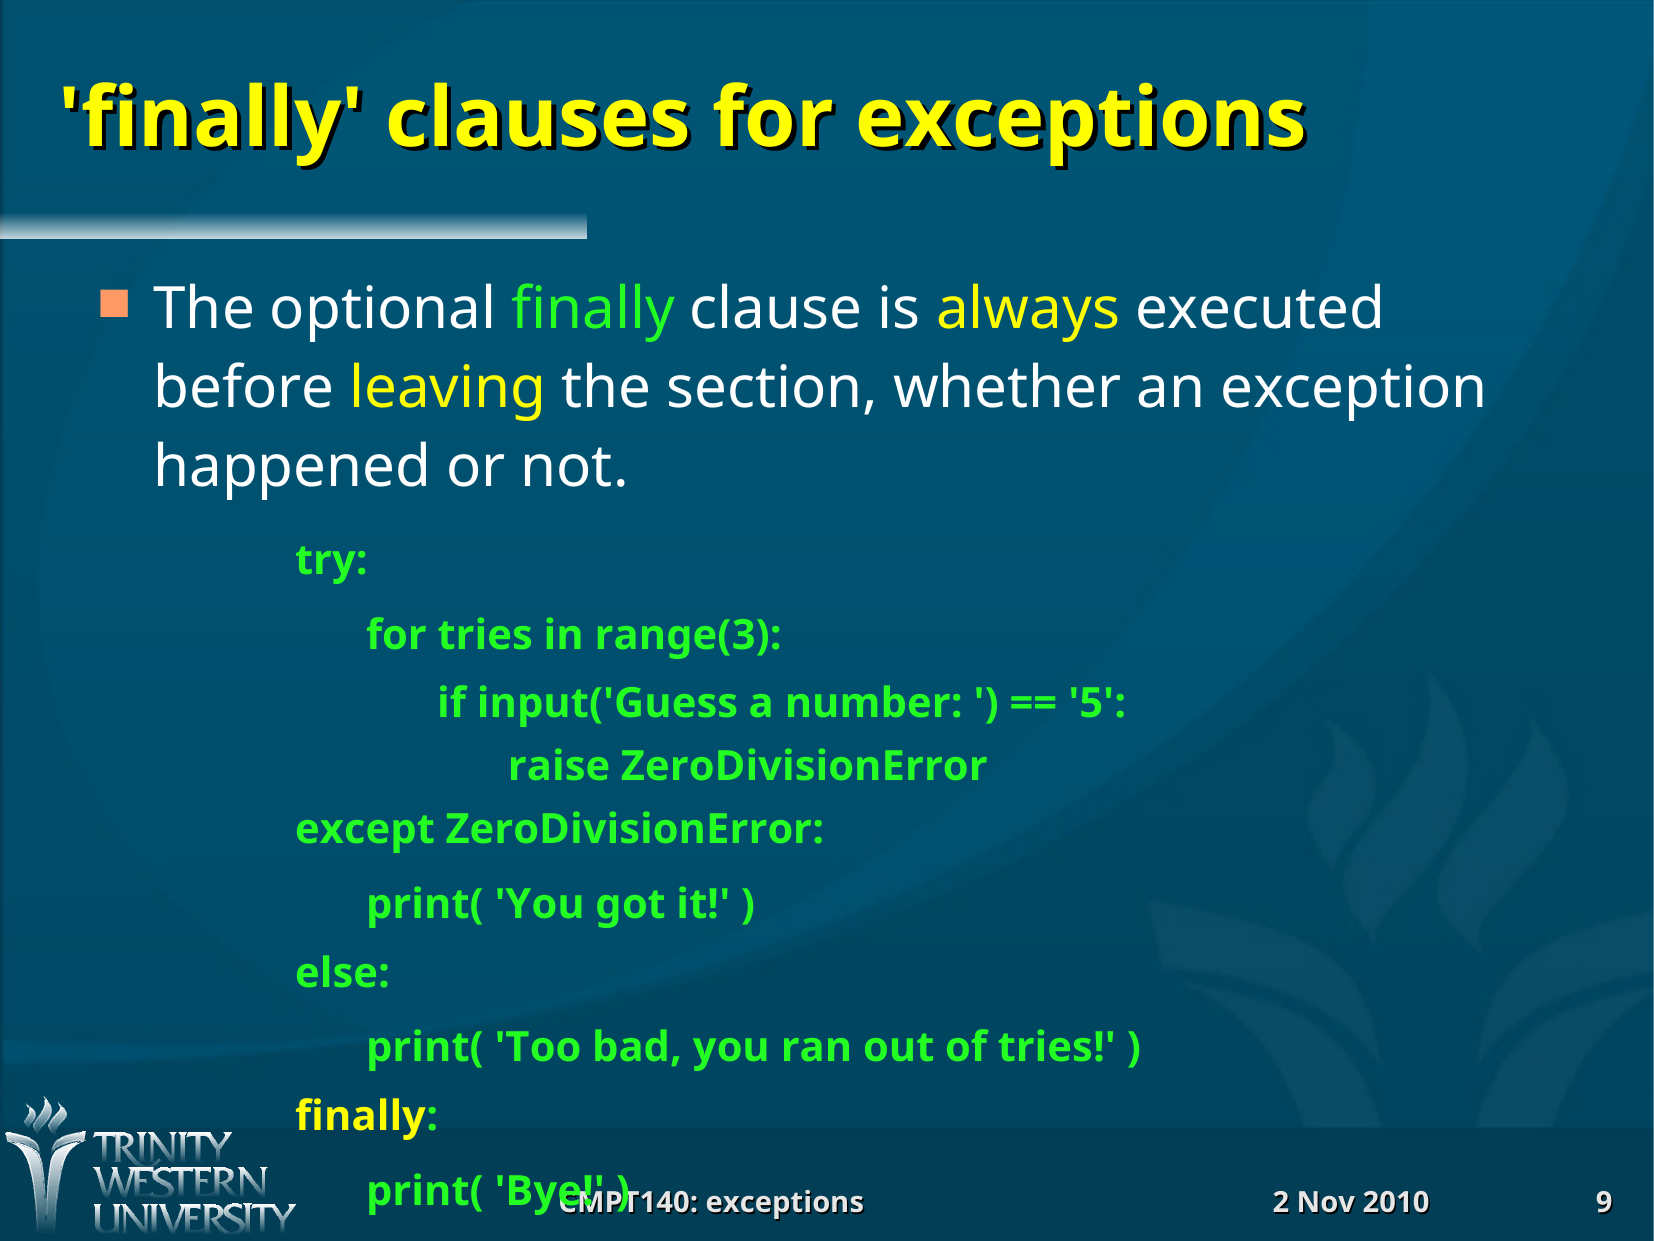

# 'finally' clauses for exceptions
The optional finally clause is always executed before leaving the section, whether an exception happened or not.
try:
for tries in range(3):
if input('Guess a number: ') == '5':
raise ZeroDivisionError
except ZeroDivisionError:
print( 'You got it!' )
else:
print( 'Too bad, you ran out of tries!' )
finally:
print( 'Bye!' )
CMPT140: exceptions
2 Nov 2010
9